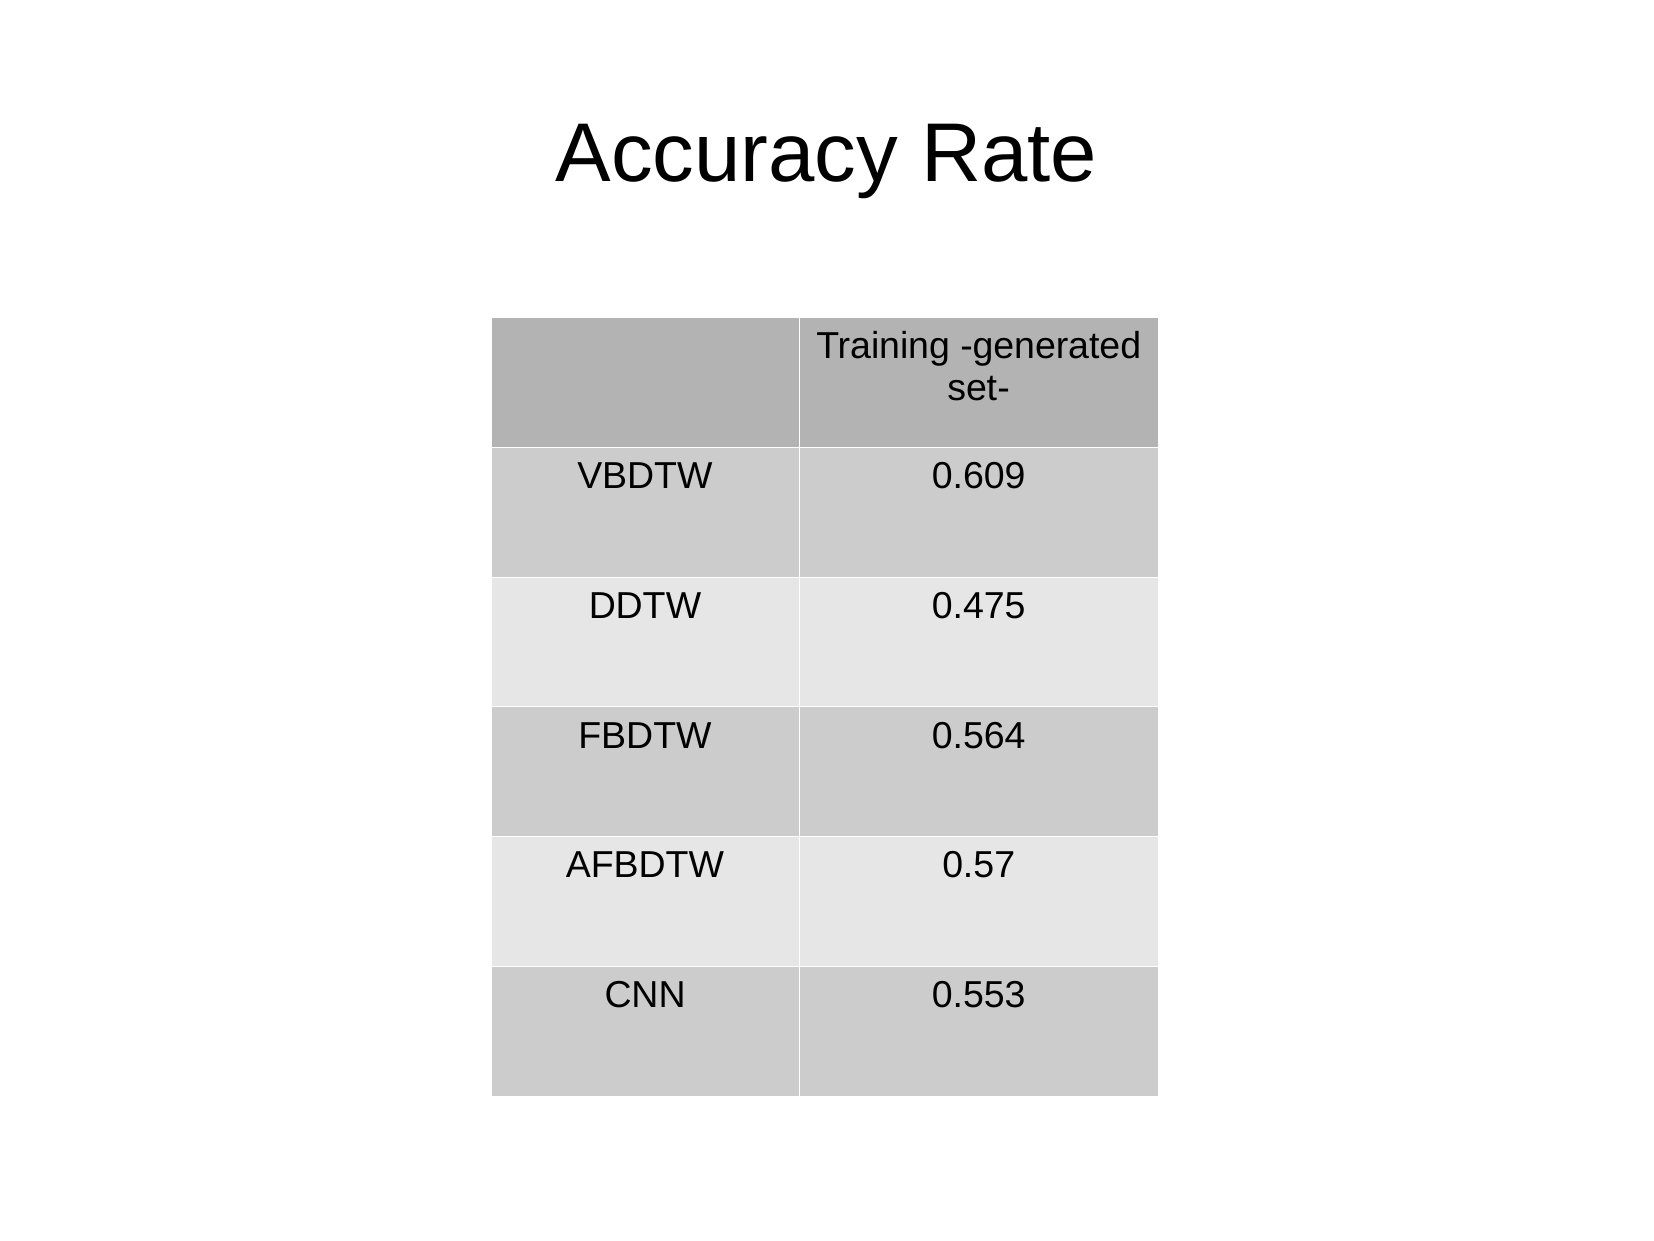

# Accuracy Rate
| | Training -generated set- |
| --- | --- |
| VBDTW | 0.609 |
| DDTW | 0.475 |
| FBDTW | 0.564 |
| AFBDTW | 0.57 |
| CNN | 0.553 |